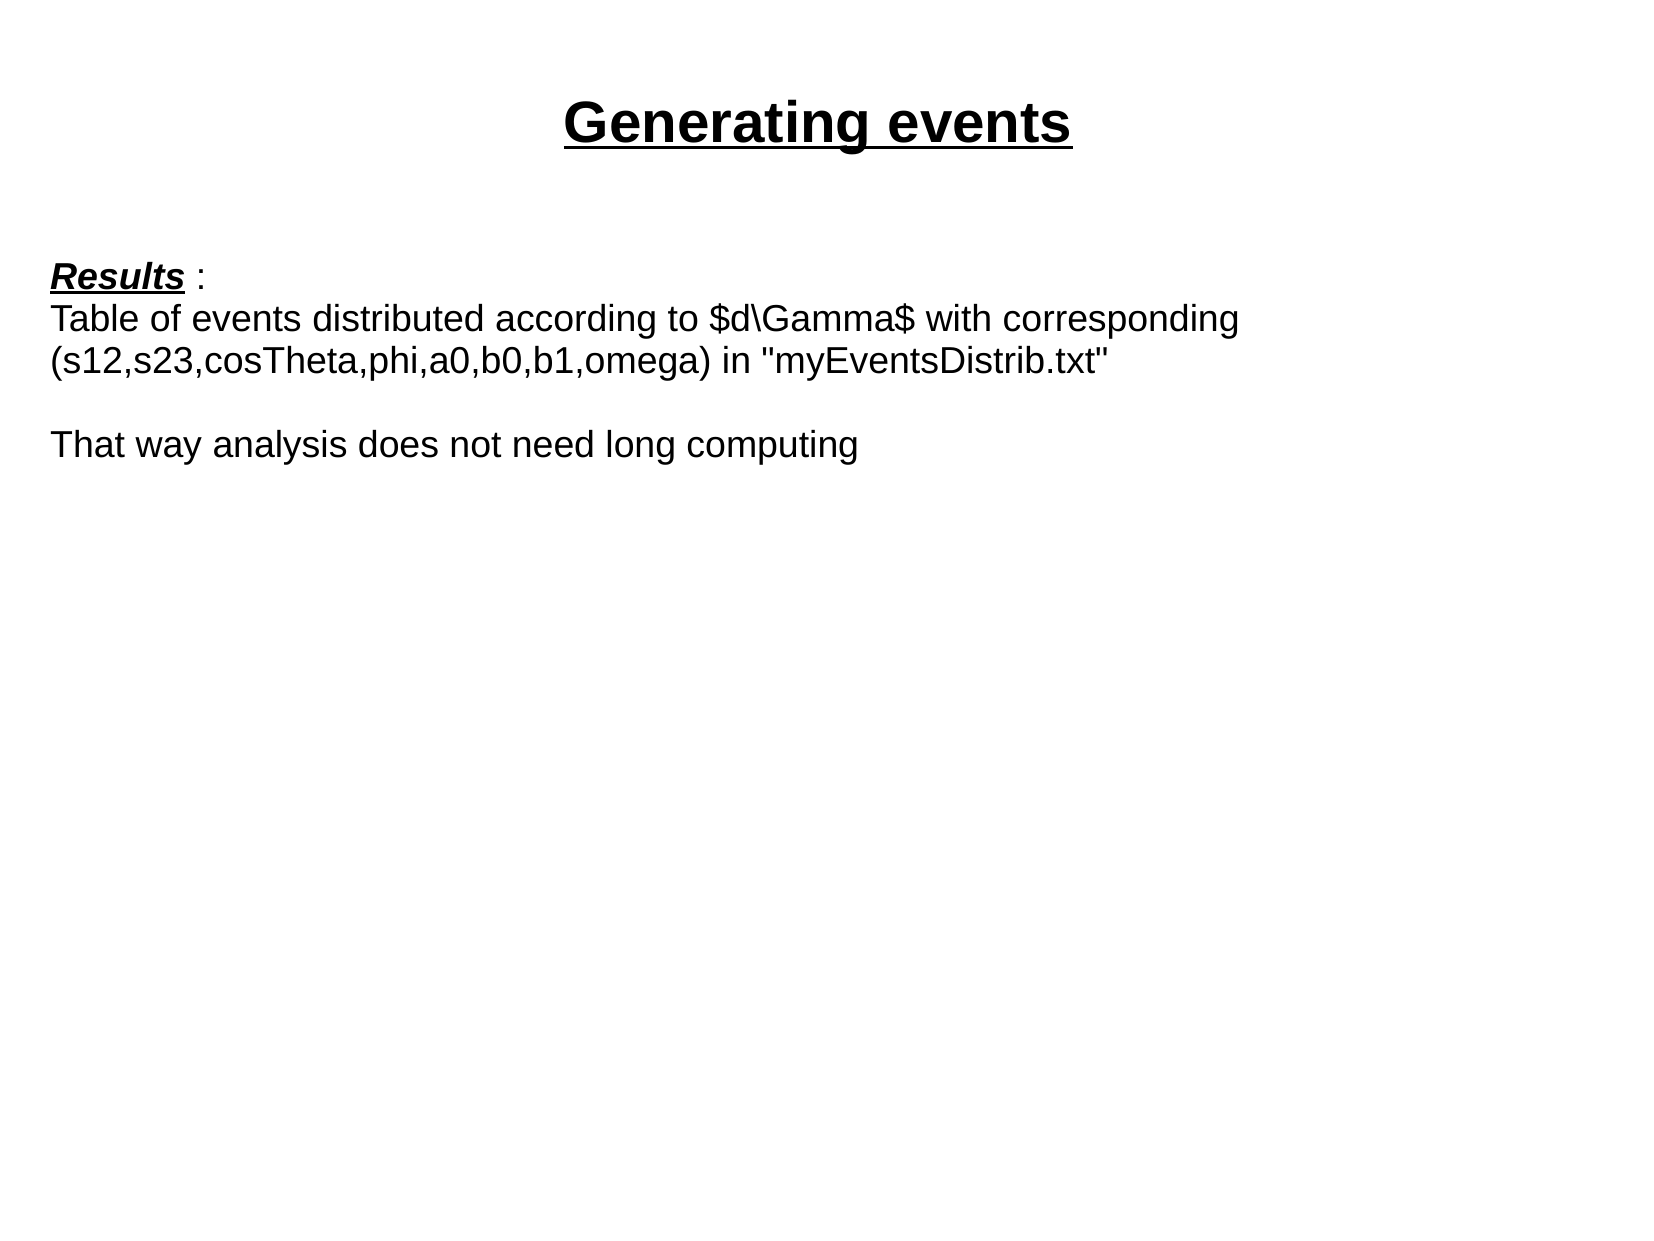

Generating events
Results :
Table of events distributed according to $d\Gamma$ with corresponding
(s12,s23,cosTheta,phi,a0,b0,b1,omega) in "myEventsDistrib.txt"
That way analysis does not need long computing